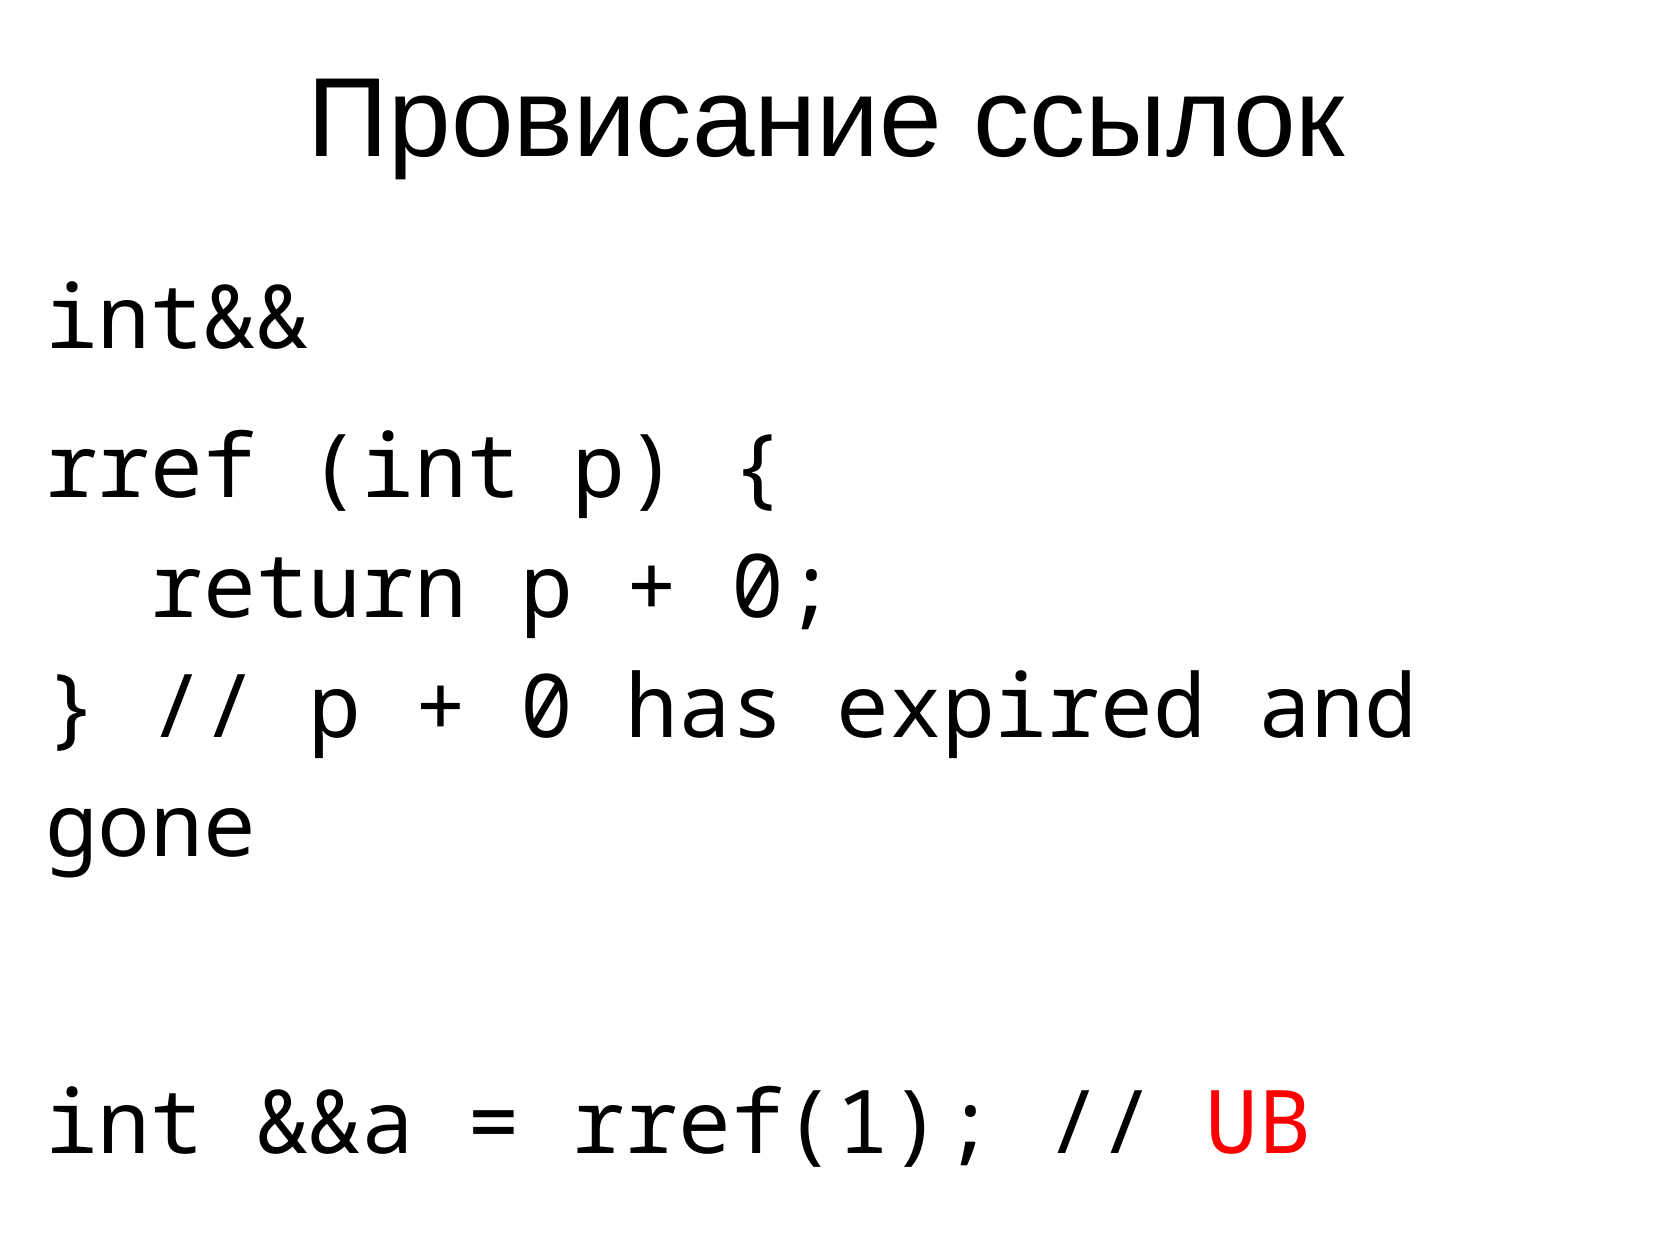

# Провисание ссылок
int&&
rref (int p) {
 return p + 0;
} // p + 0 has expired and gone
int &&a = rref(1); // UB